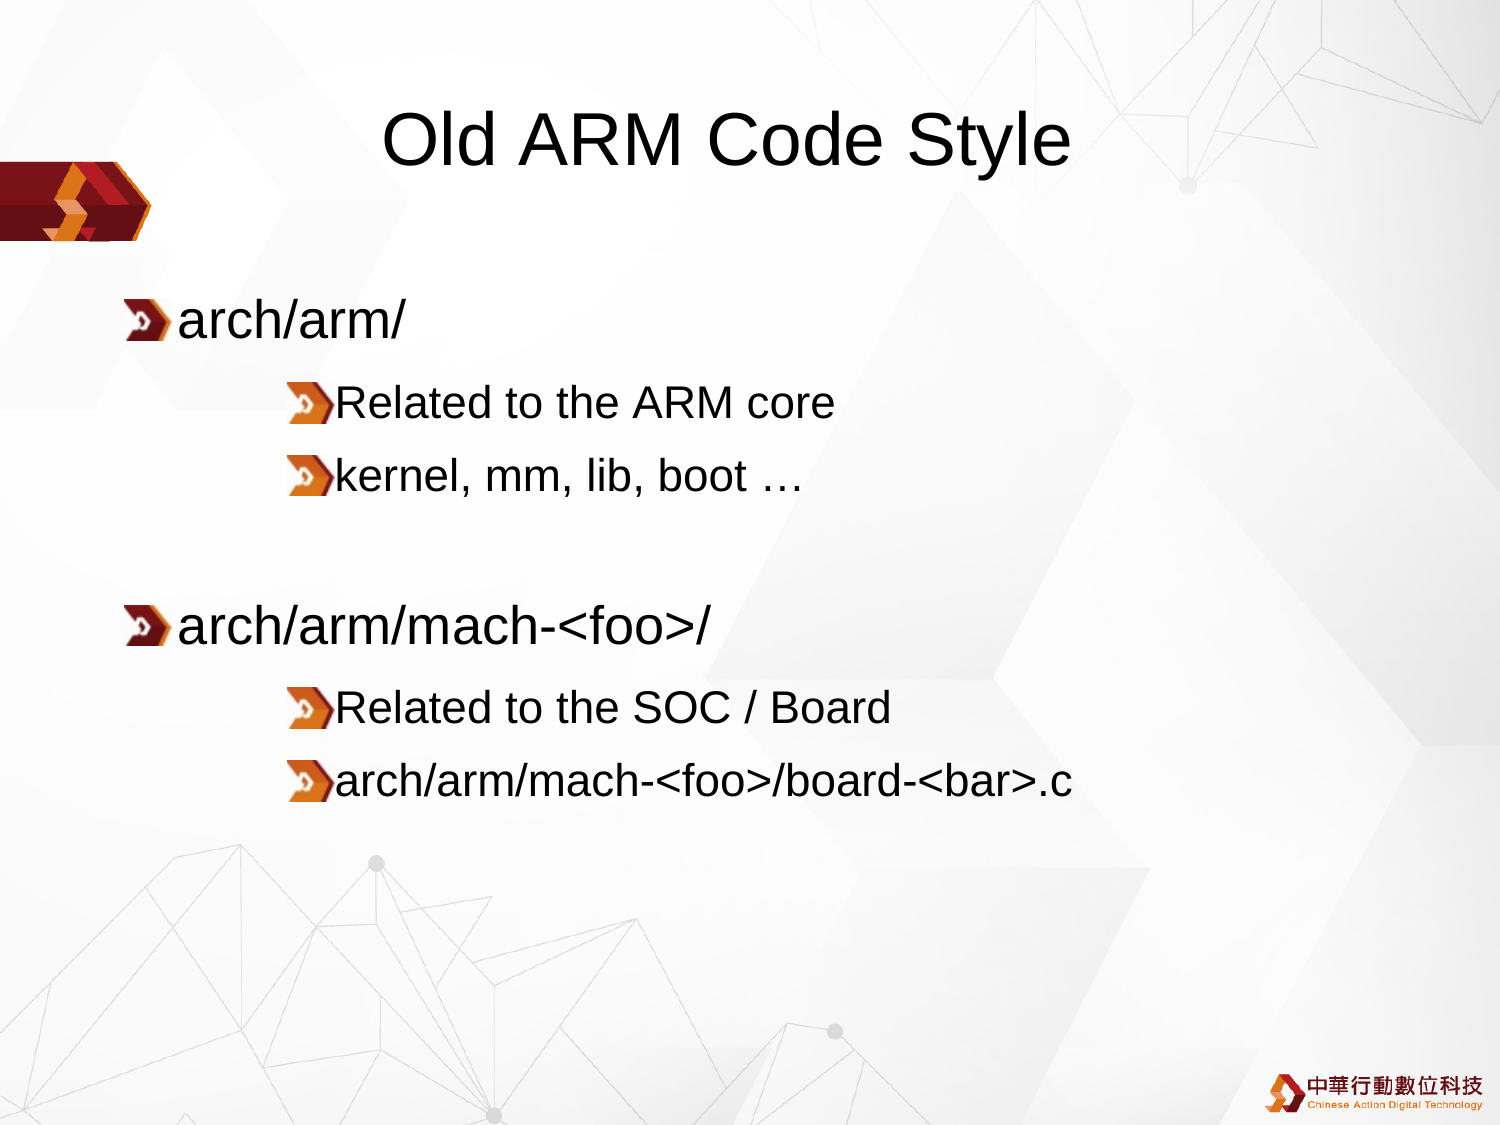

# Old ARM Code Style
arch/arm/
Related to the ARM core
kernel, mm, lib, boot …
arch/arm/mach-<foo>/
Related to the SOC / Board
arch/arm/mach-<foo>/board-<bar>.c